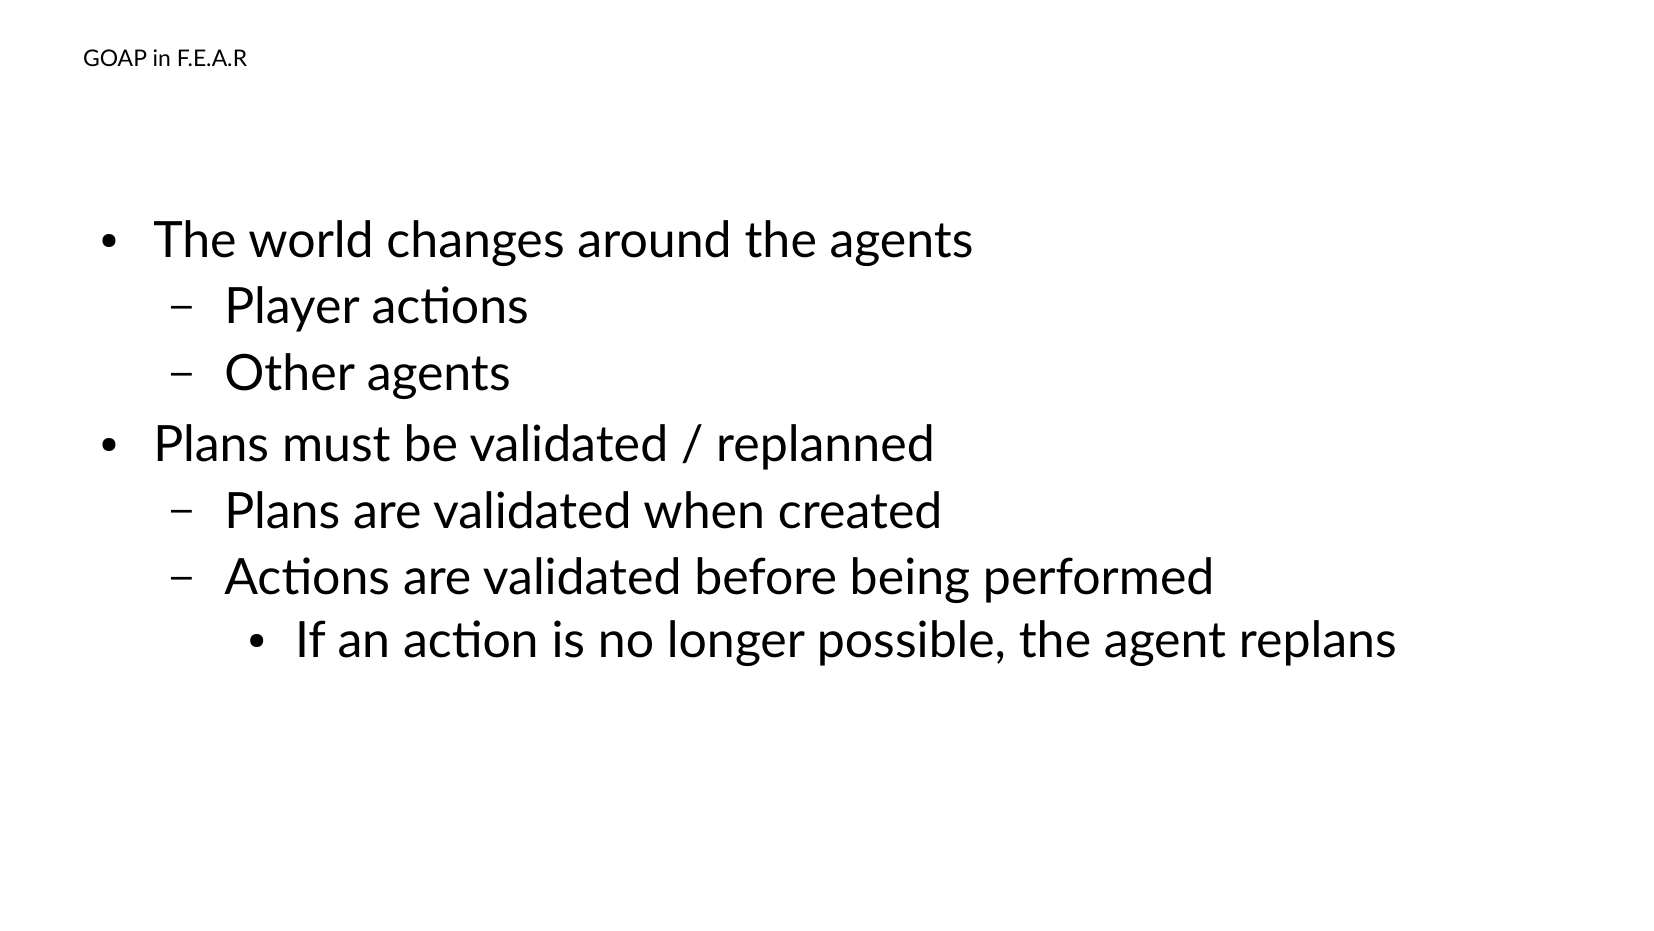

# GOAP in F.E.A.R
The world changes around the agents
Player actions
Other agents
Plans must be validated / replanned
Plans are validated when created
Actions are validated before being performed
If an action is no longer possible, the agent replans